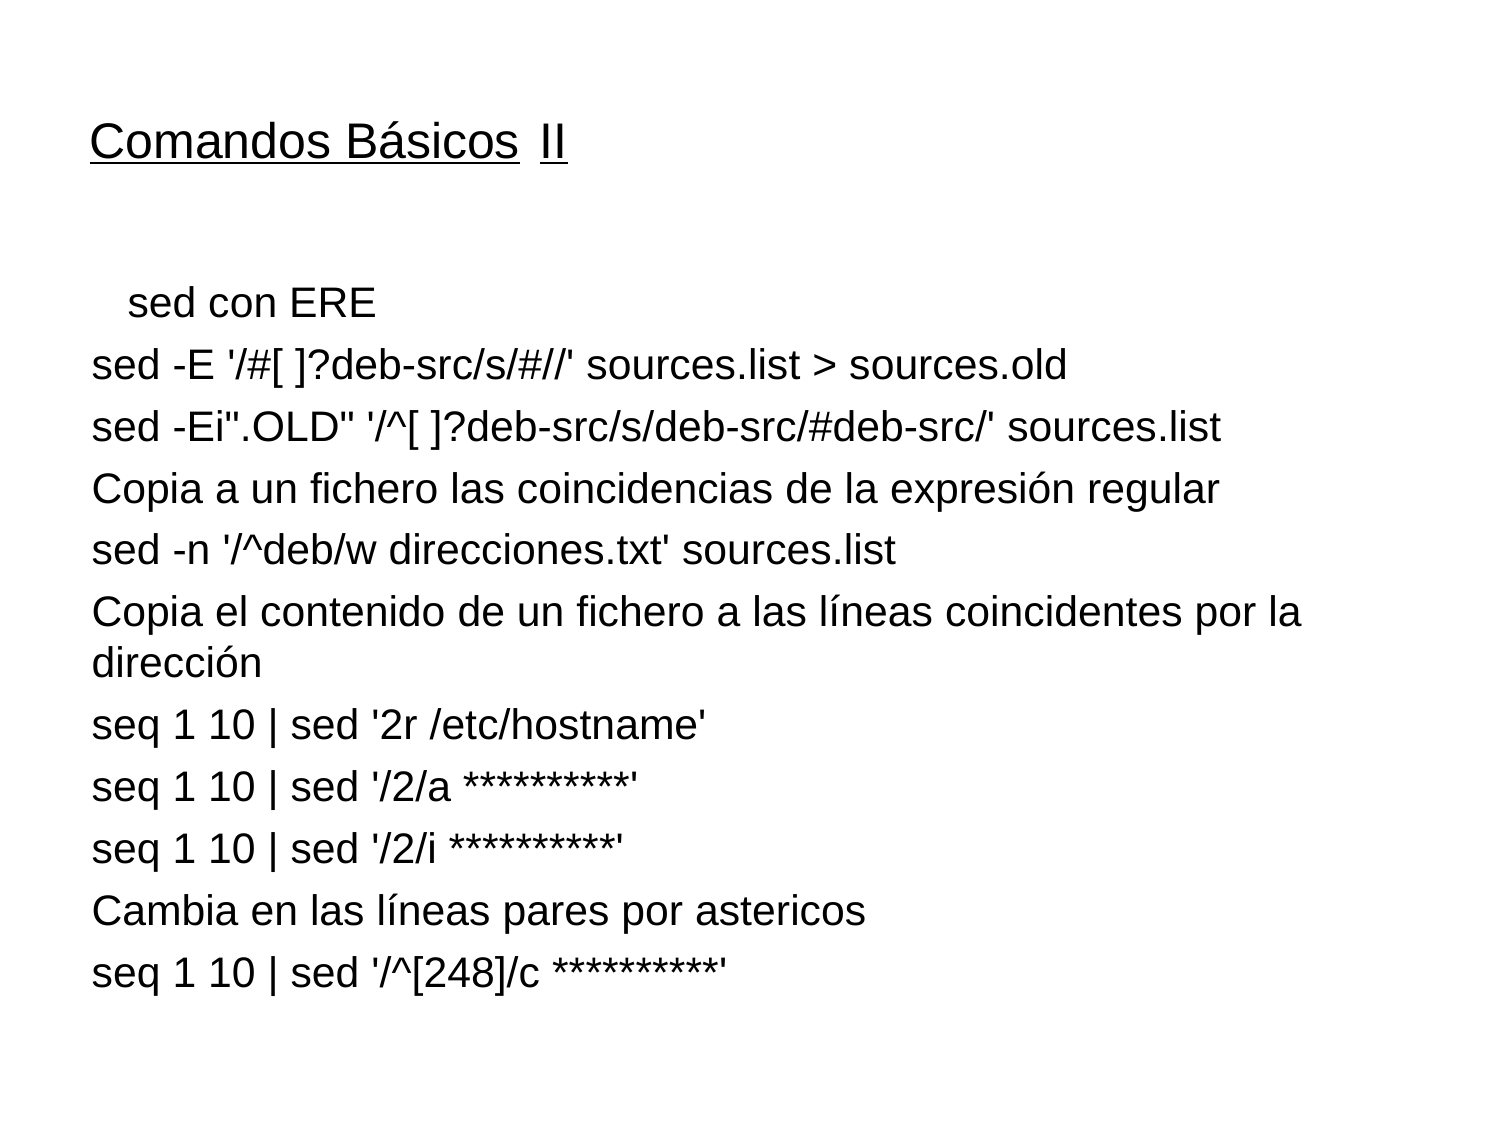

# Comandos Básicos	II
sed con ERE
sed -E '/#[ ]?deb-src/s/#//' sources.list > sources.old
sed -Ei".OLD" '/^[ ]?deb-src/s/deb-src/#deb-src/' sources.list
Copia a un fichero las coincidencias de la expresión regular
sed -n '/^deb/w direcciones.txt' sources.list
Copia el contenido de un fichero a las líneas coincidentes por la dirección
seq 1 10 | sed '2r /etc/hostname'
seq 1 10 | sed '/2/a **********'
seq 1 10 | sed '/2/i **********'
Cambia en las líneas pares por astericos
seq 1 10 | sed '/^[248]/c **********'